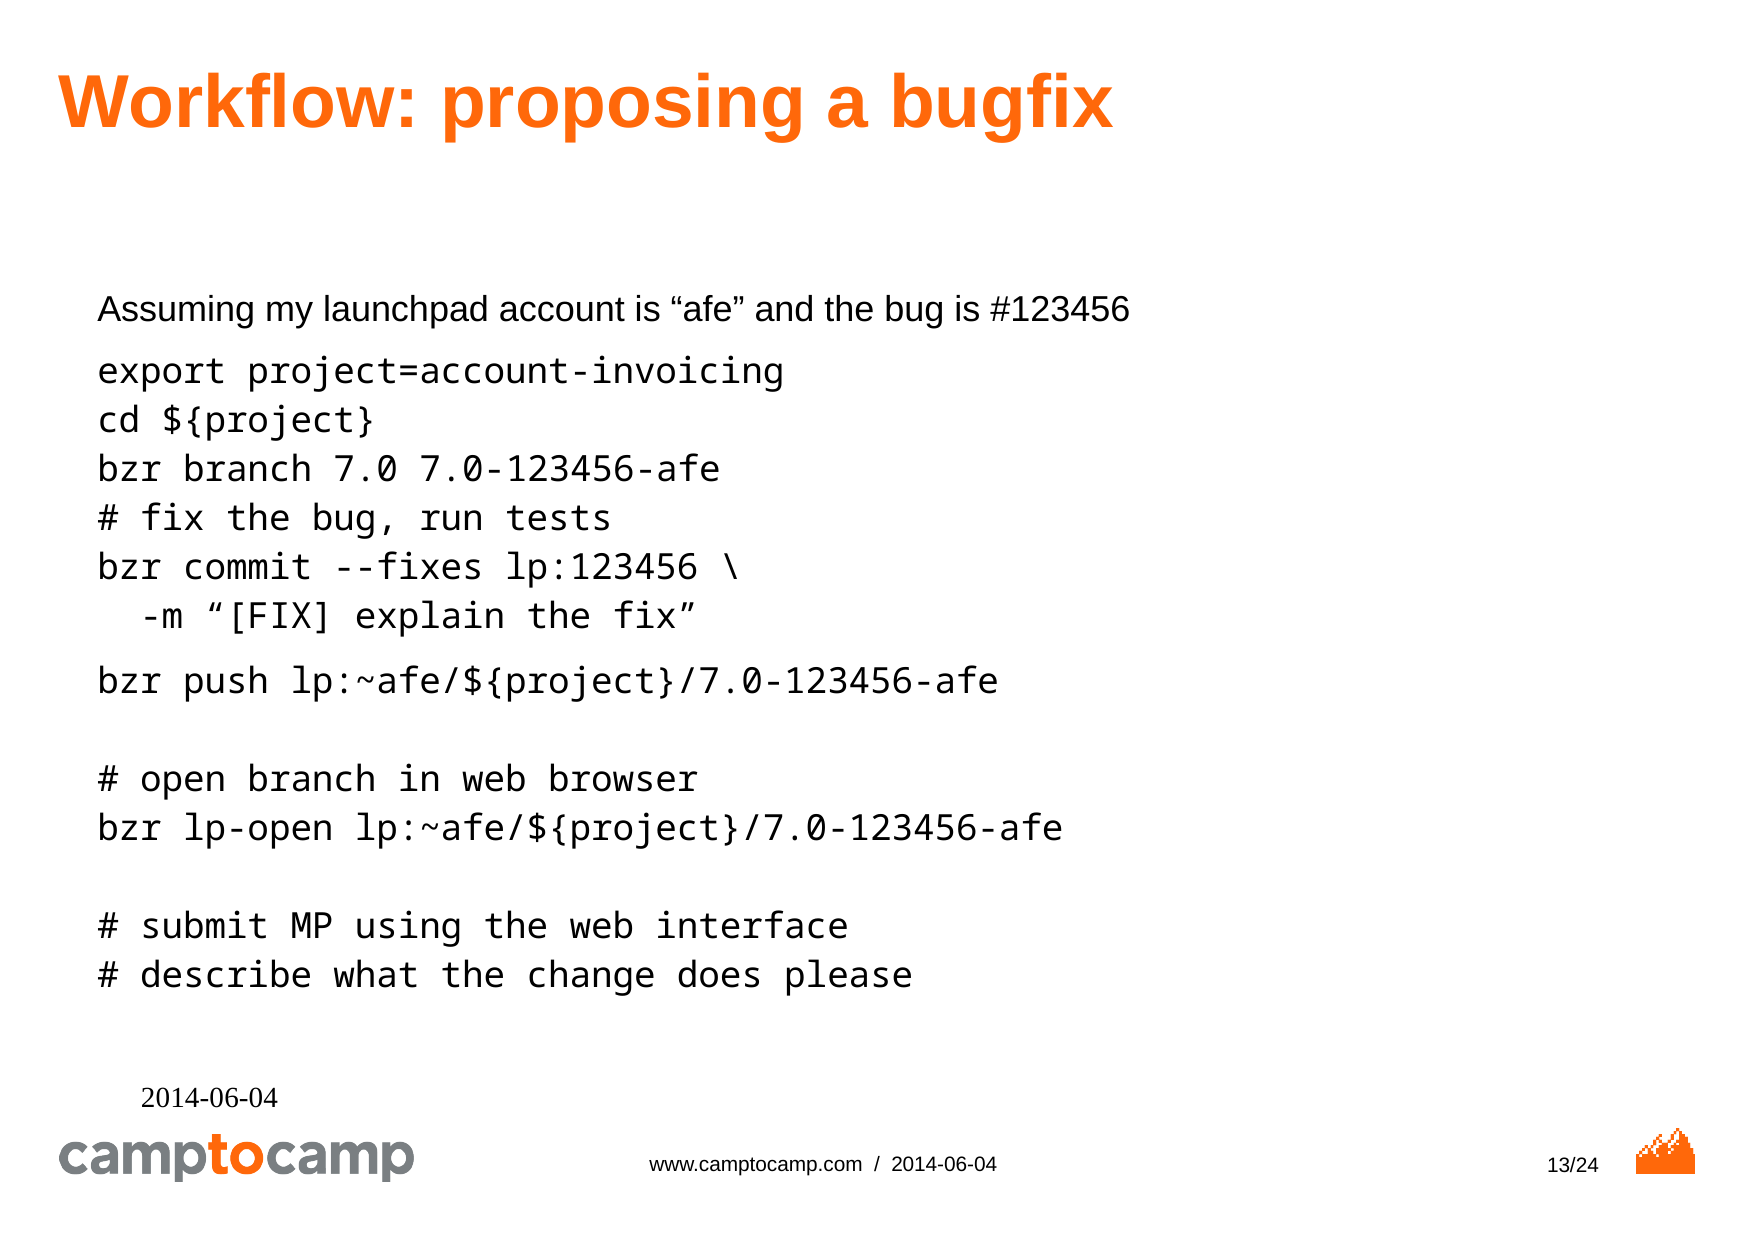

# Workflow: proposing a bugfix
Assuming my launchpad account is “afe” and the bug is #123456
export project=account-invoicing
cd ${project}
bzr branch 7.0 7.0-123456-afe
# fix the bug, run tests
bzr commit --fixes lp:123456 \
 -m “[FIX] explain the fix”
bzr push lp:~afe/${project}/7.0-123456-afe
# open branch in web browser
bzr lp-open lp:~afe/${project}/7.0-123456-afe
# submit MP using the web interface
# describe what the change does please
2014-06-04